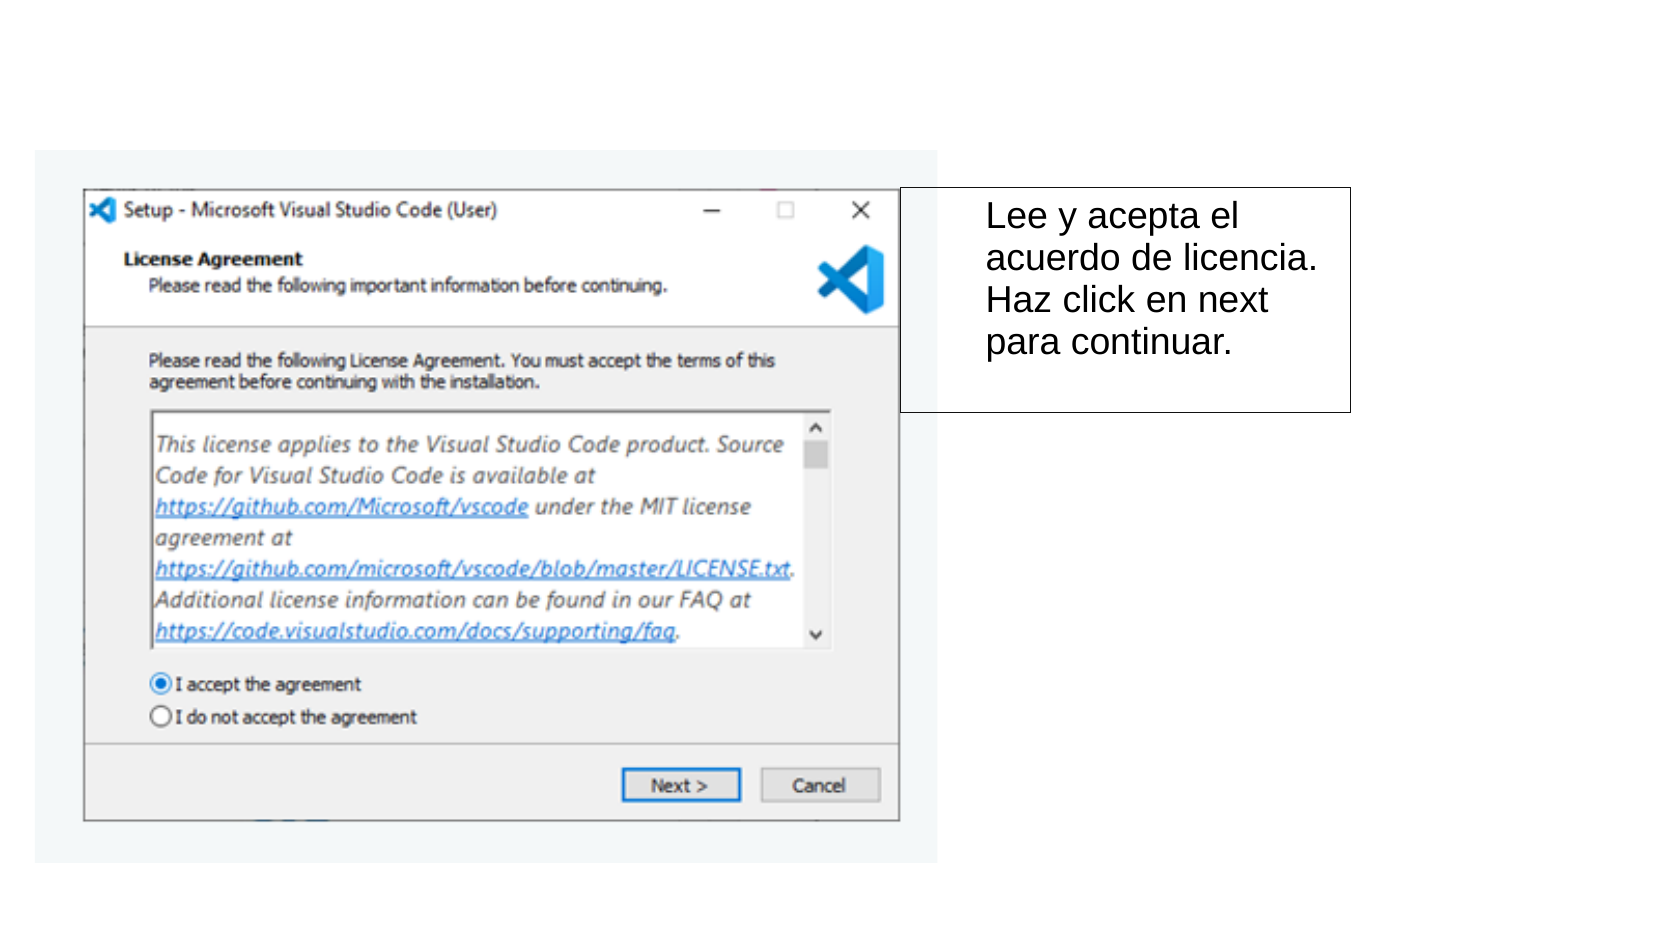

Lee y acepta el acuerdo de licencia. Haz click en next para continuar.